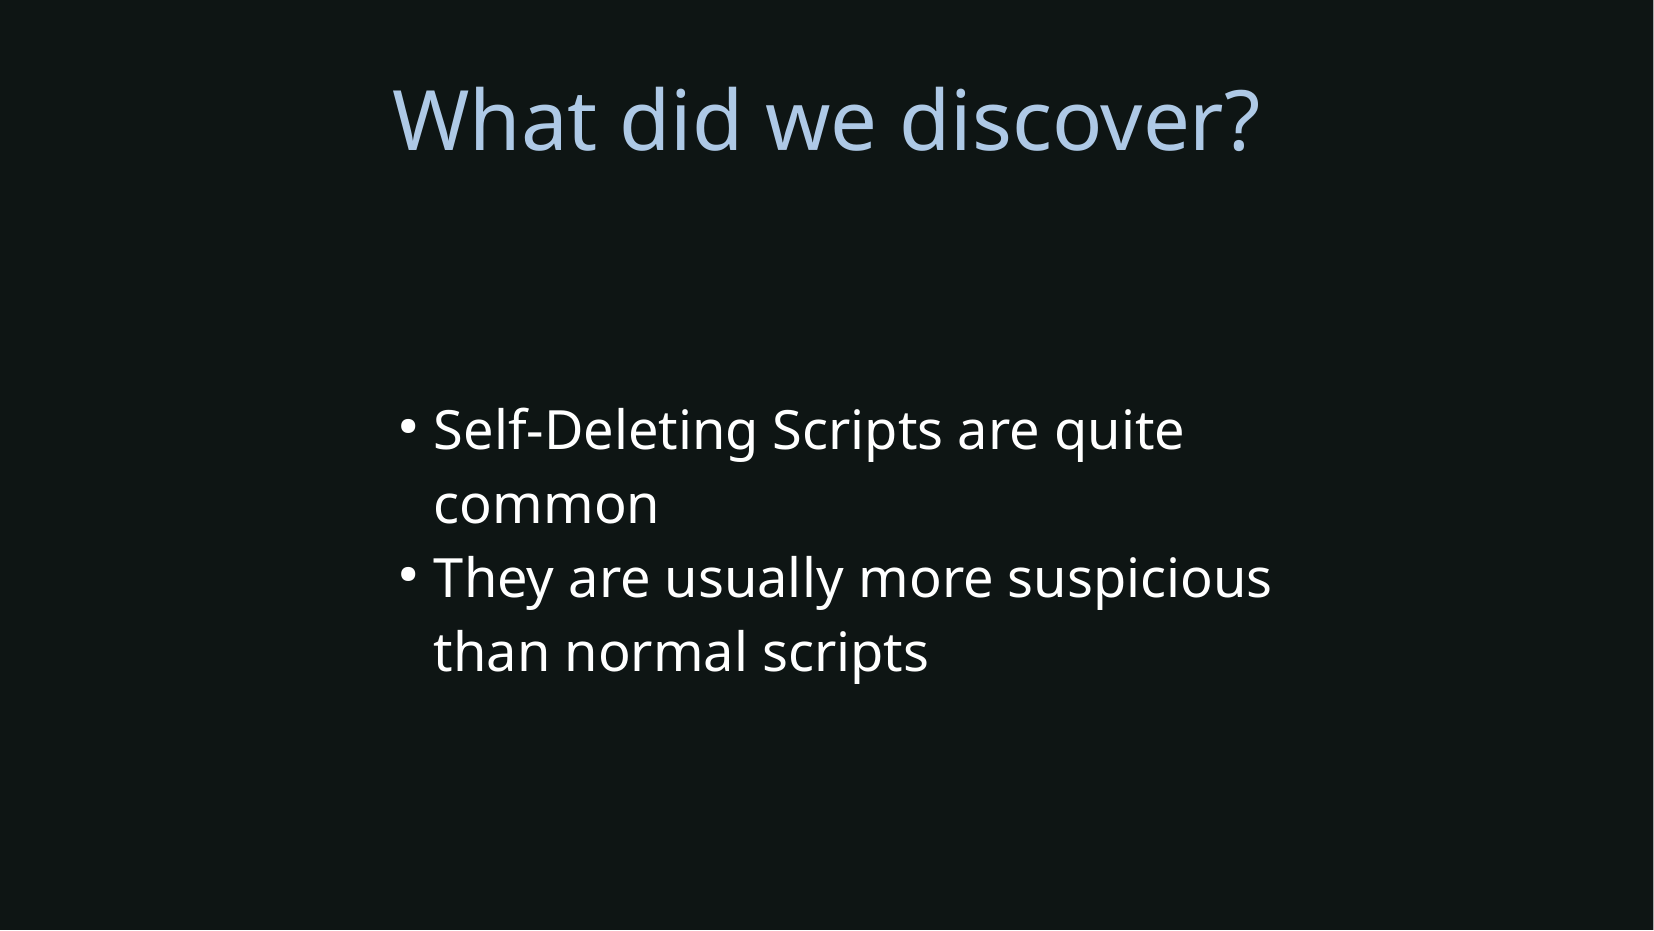

# What did we discover?
Self-Deleting Scripts are quite common
They are usually more suspicious than normal scripts